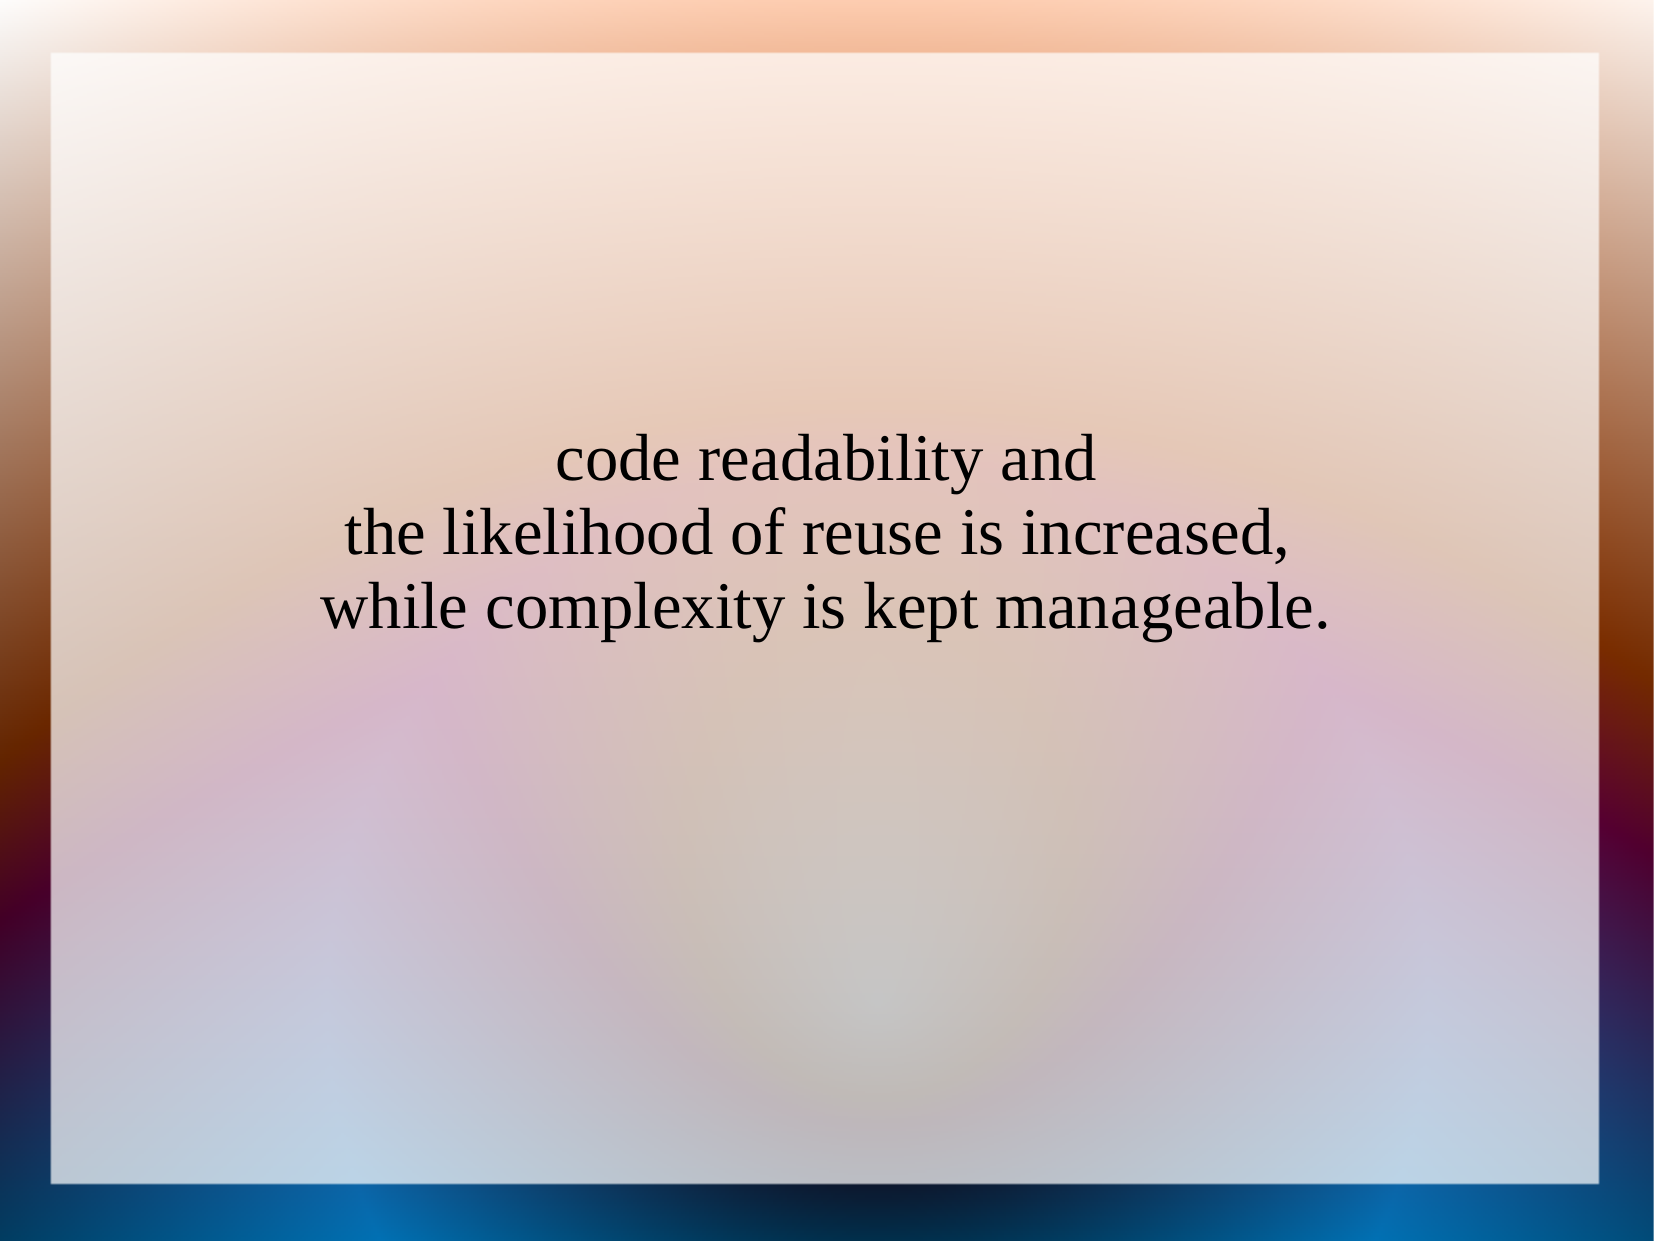

# code readability and
the likelihood of reuse is increased,
while complexity is kept manageable.